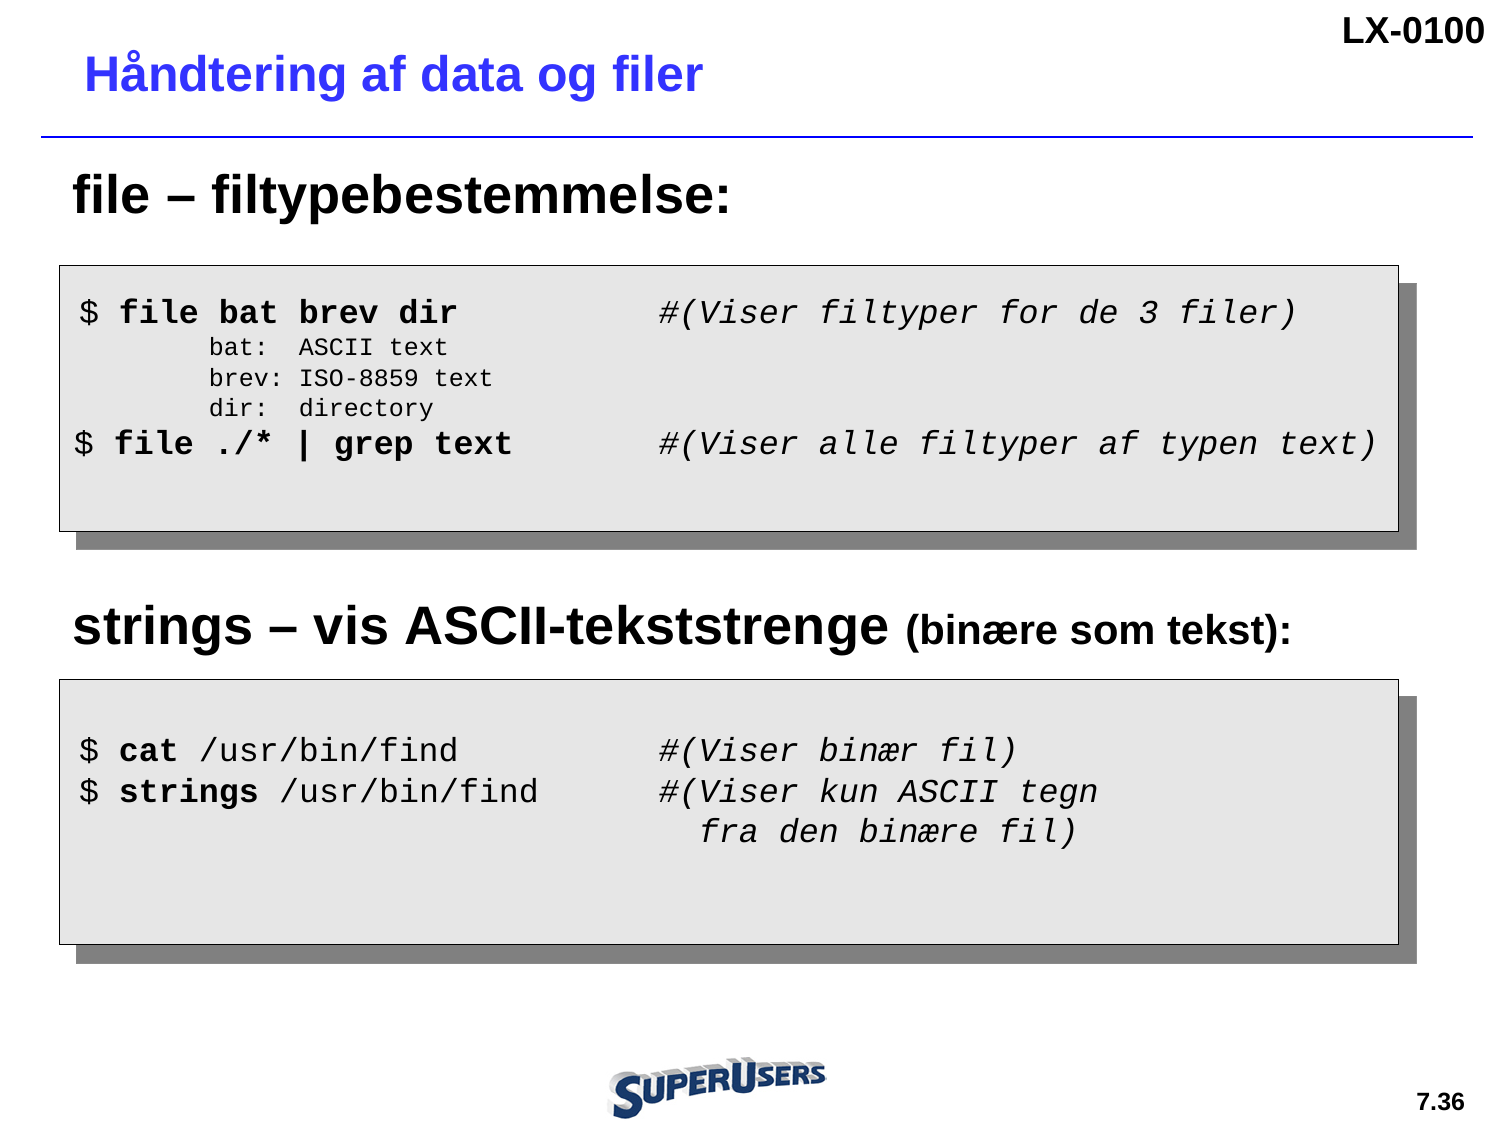

# Håndtering af data og filer
file – filtypebestemmelse:
 $ file bat brev dir 		#(Viser filtyper for de 3 filer)
	bat: ASCII text
	brev: ISO-8859 text
	dir: directory
 $ file ./* | grep text 	#(Viser alle filtyper af typen text)
strings – vis ASCII-tekststrenge (binære som tekst):
 $ cat /usr/bin/find		#(Viser binær fil)
 $ strings /usr/bin/find #(Viser kun ASCII tegn
				 fra den binære fil)